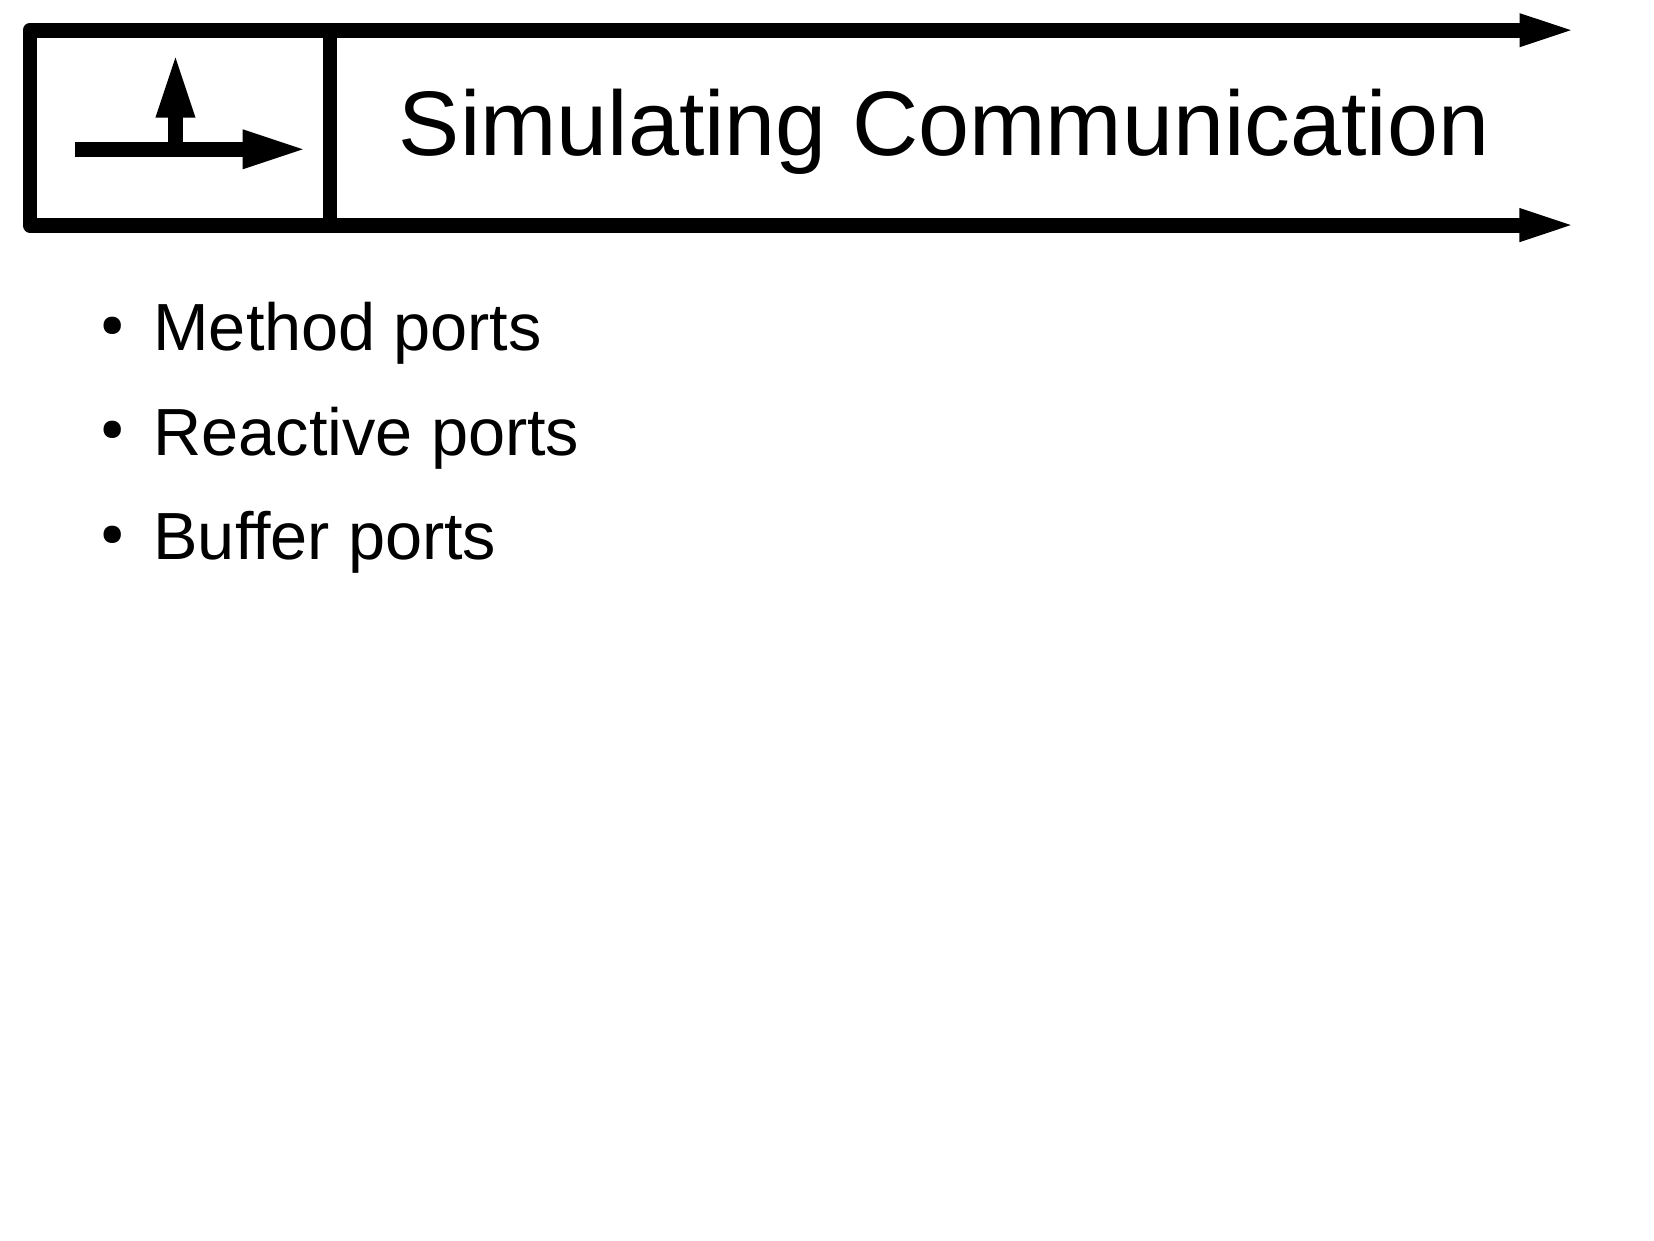

# Simulating Communication
Method ports
Reactive ports
Buffer ports